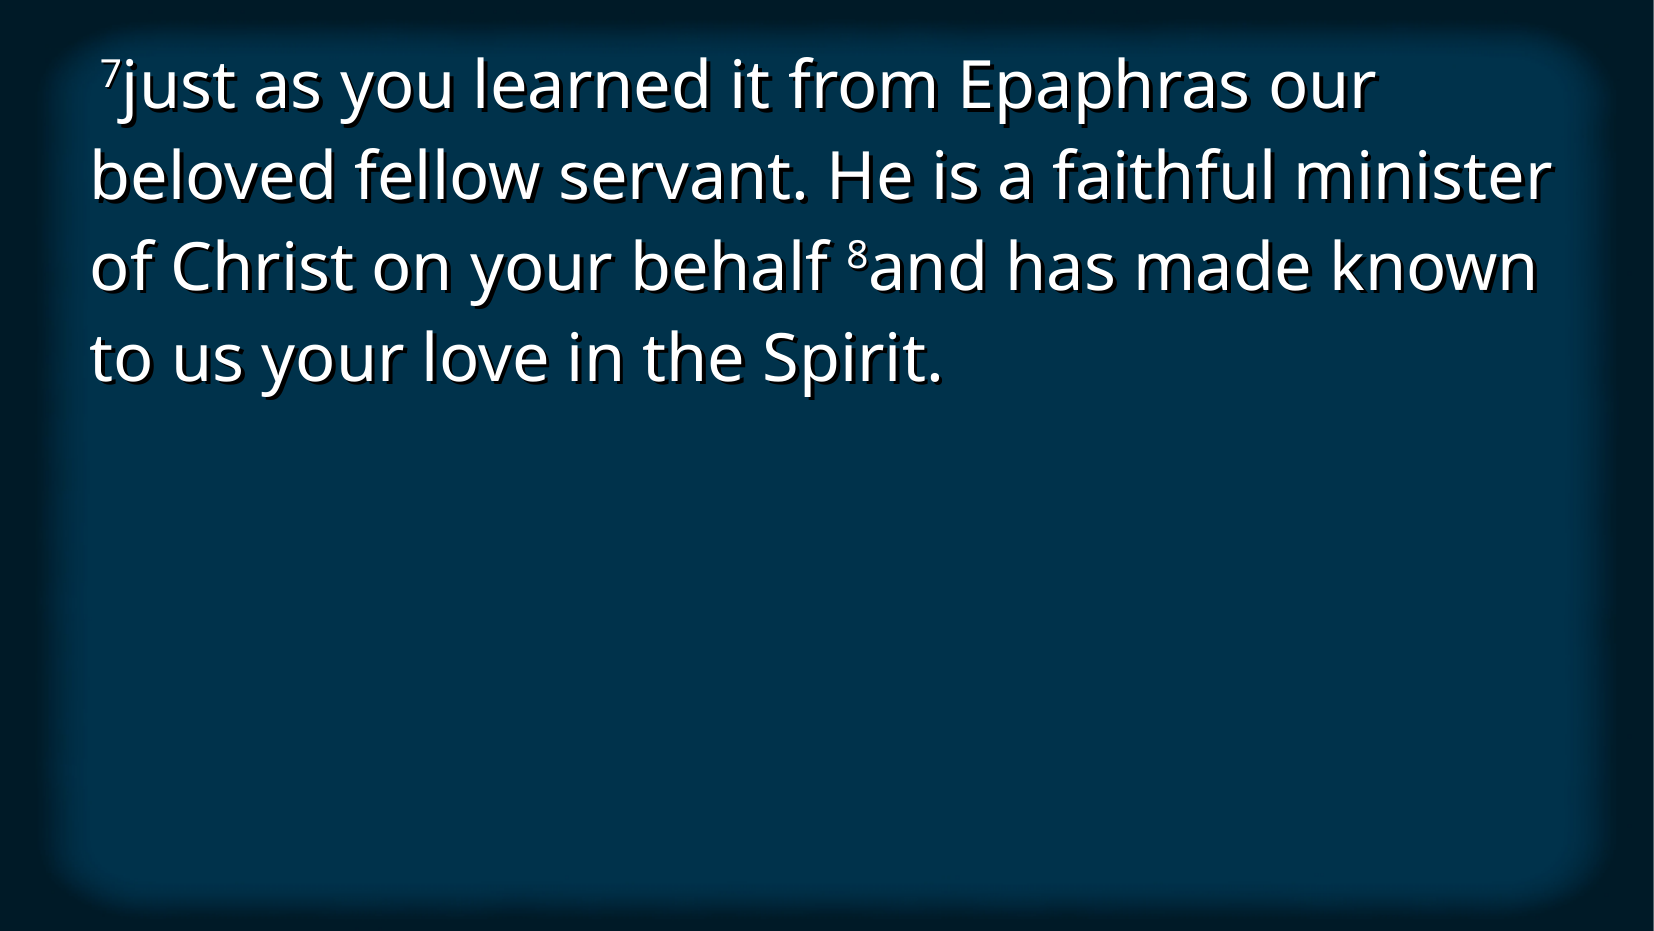

7just as you learned it from Epaphras our beloved fellow servant. He is a faithful minister of Christ on your behalf 8and has made known to us your love in the Spirit.